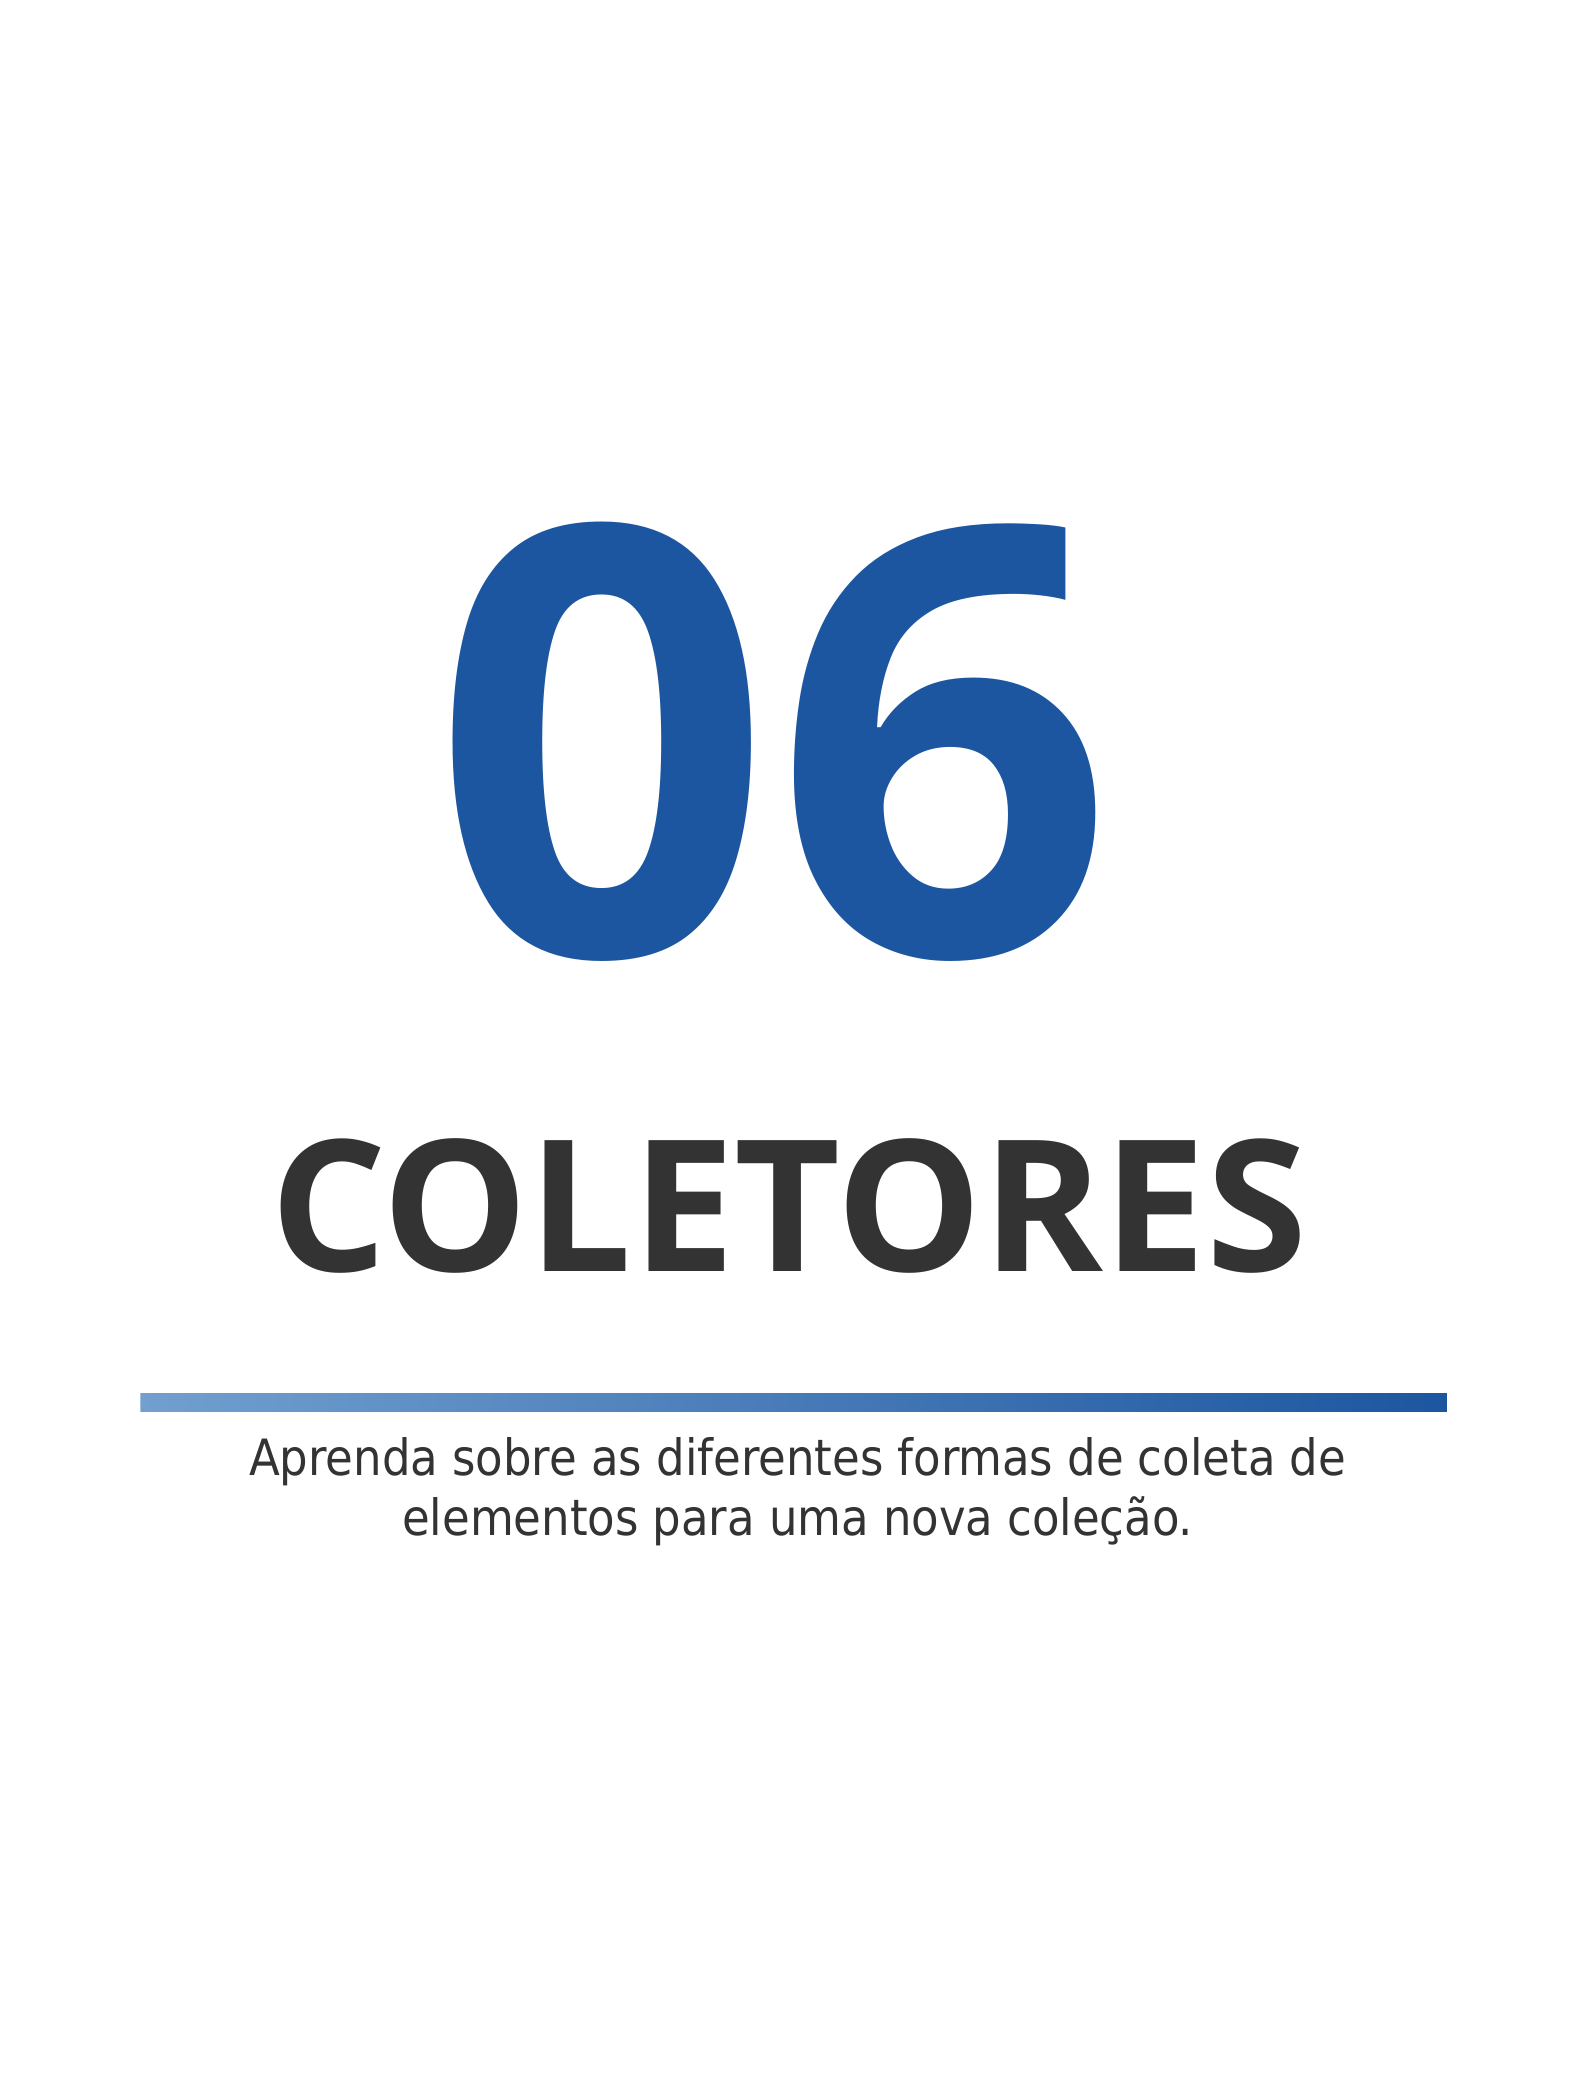

06
COLETORES
Aprenda sobre as diferentes formas de coleta de elementos para uma nova coleção.
STREAM API JAVA - EDER FONSECA
14